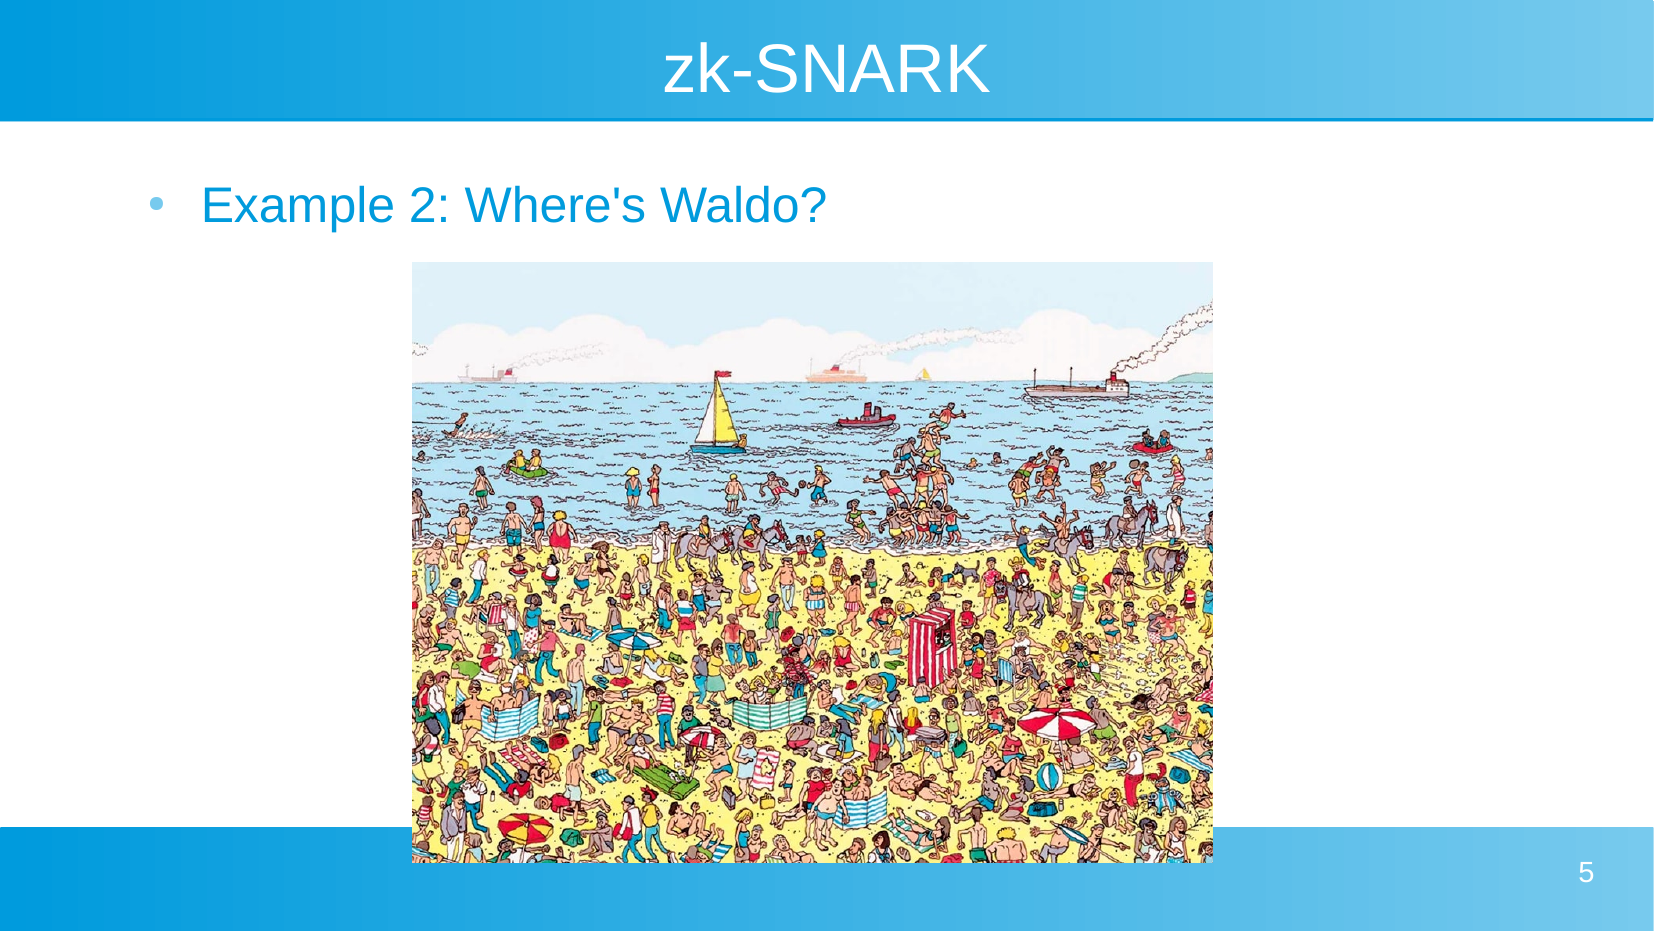

# zk-SNARK
Example 2: Where's Waldo?
5